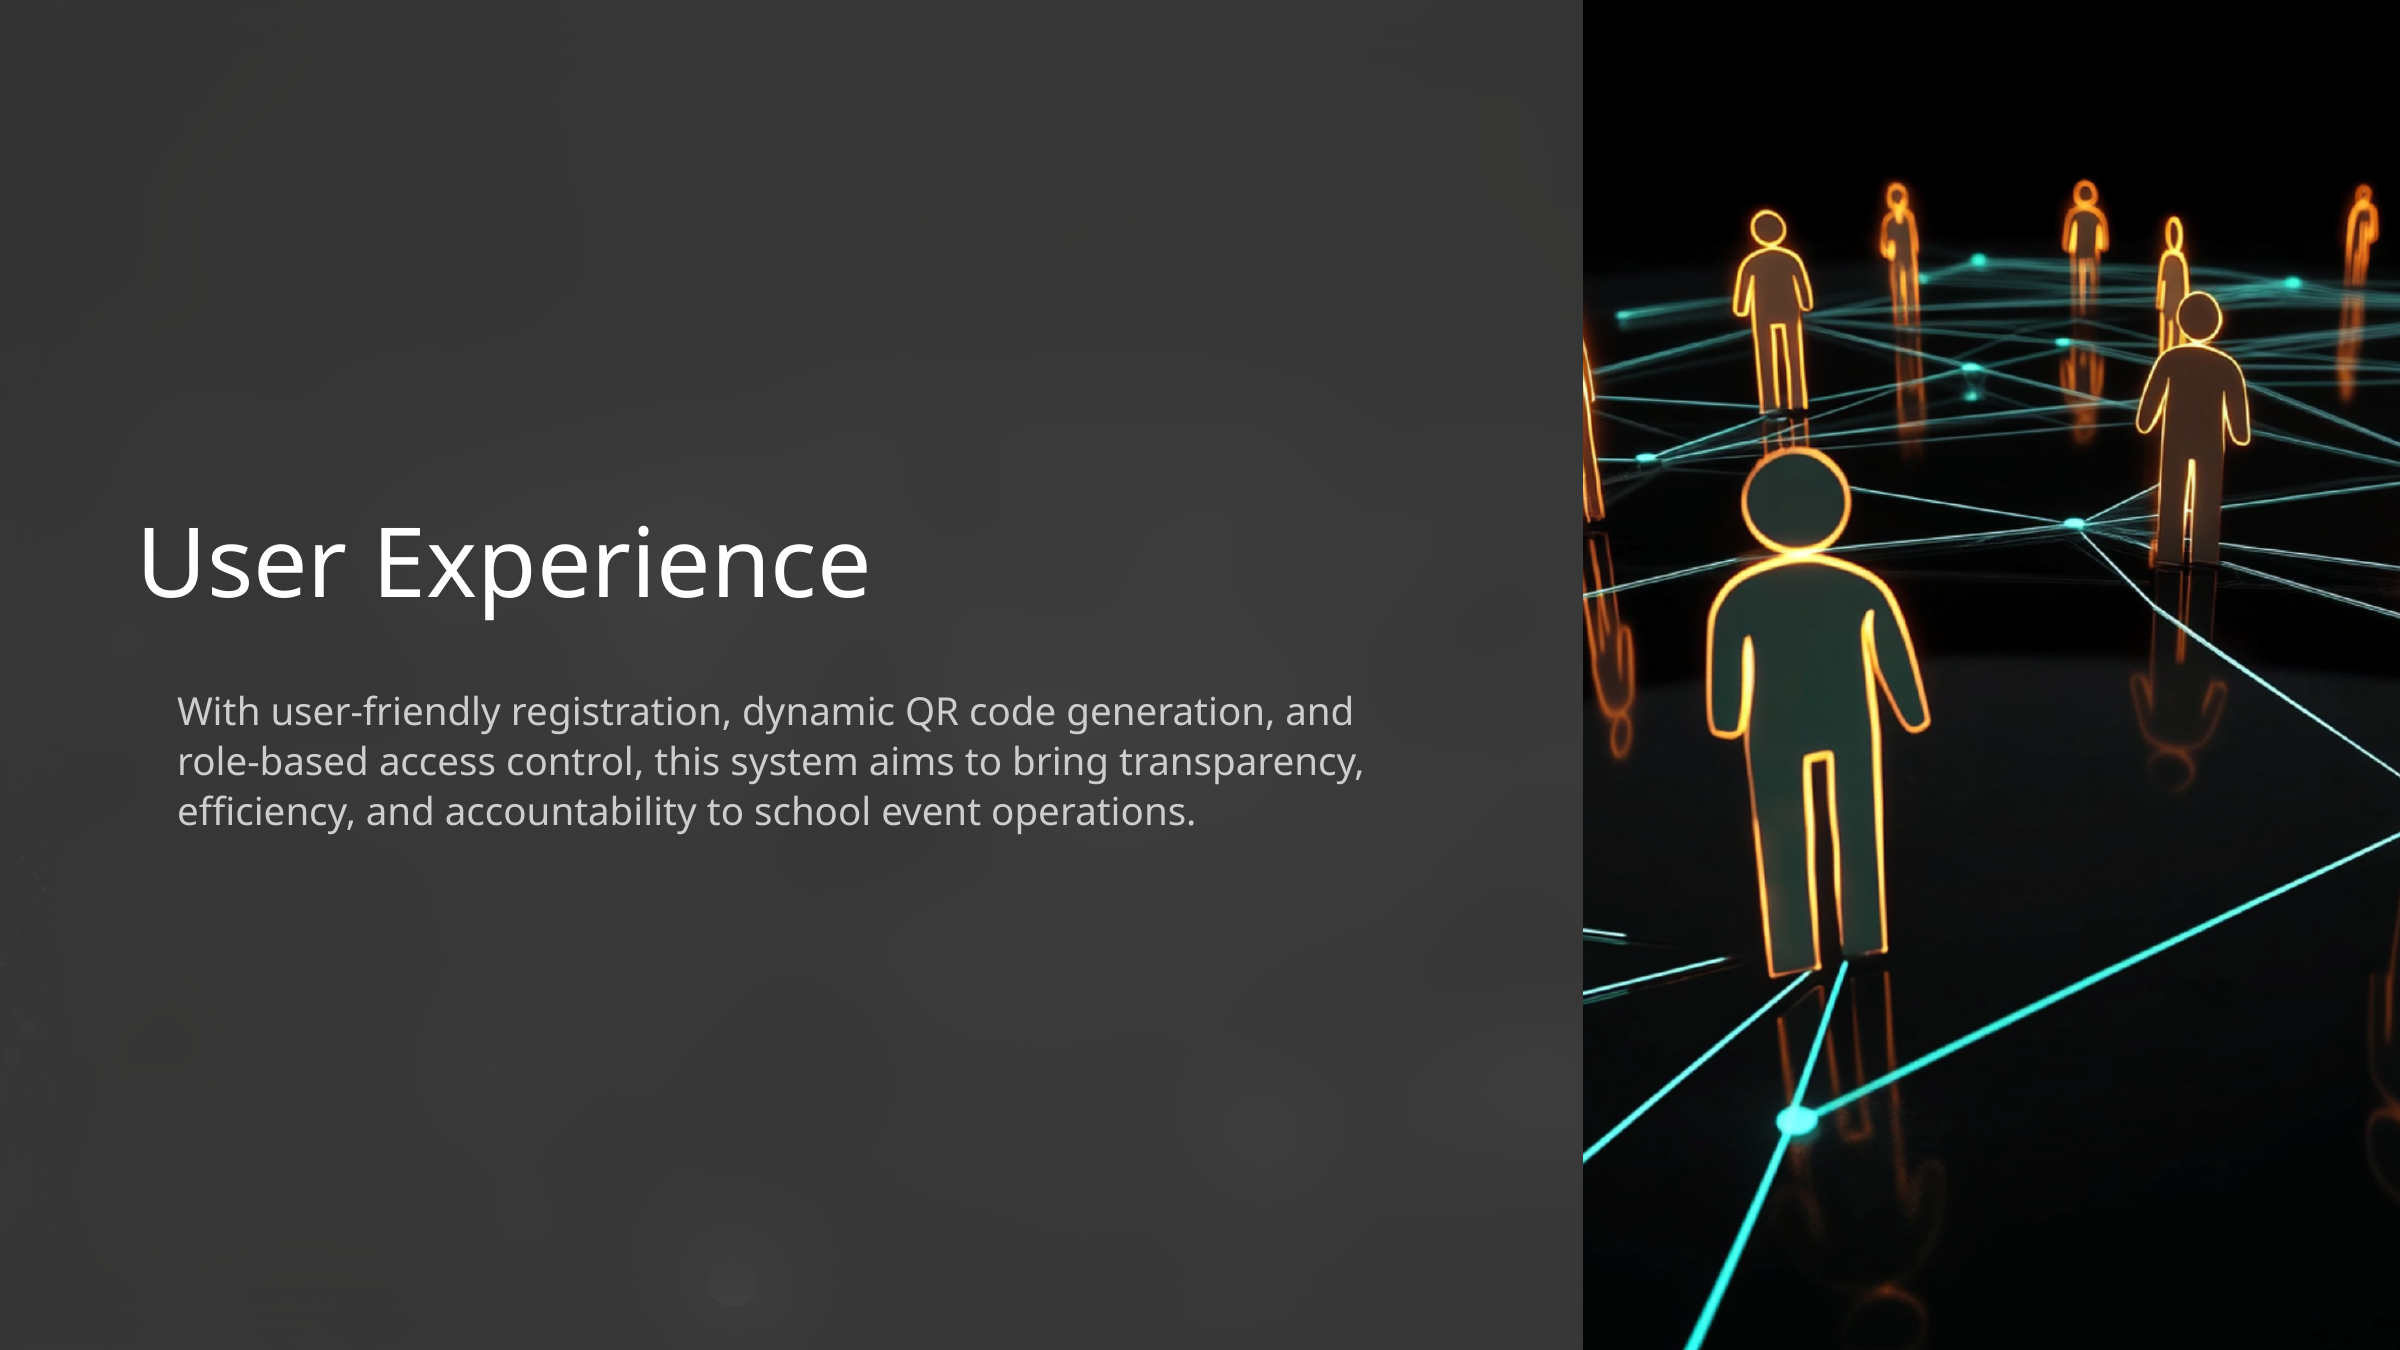

User Experience
With user-friendly registration, dynamic QR code generation, and role-based access control, this system aims to bring transparency, efficiency, and accountability to school event operations.